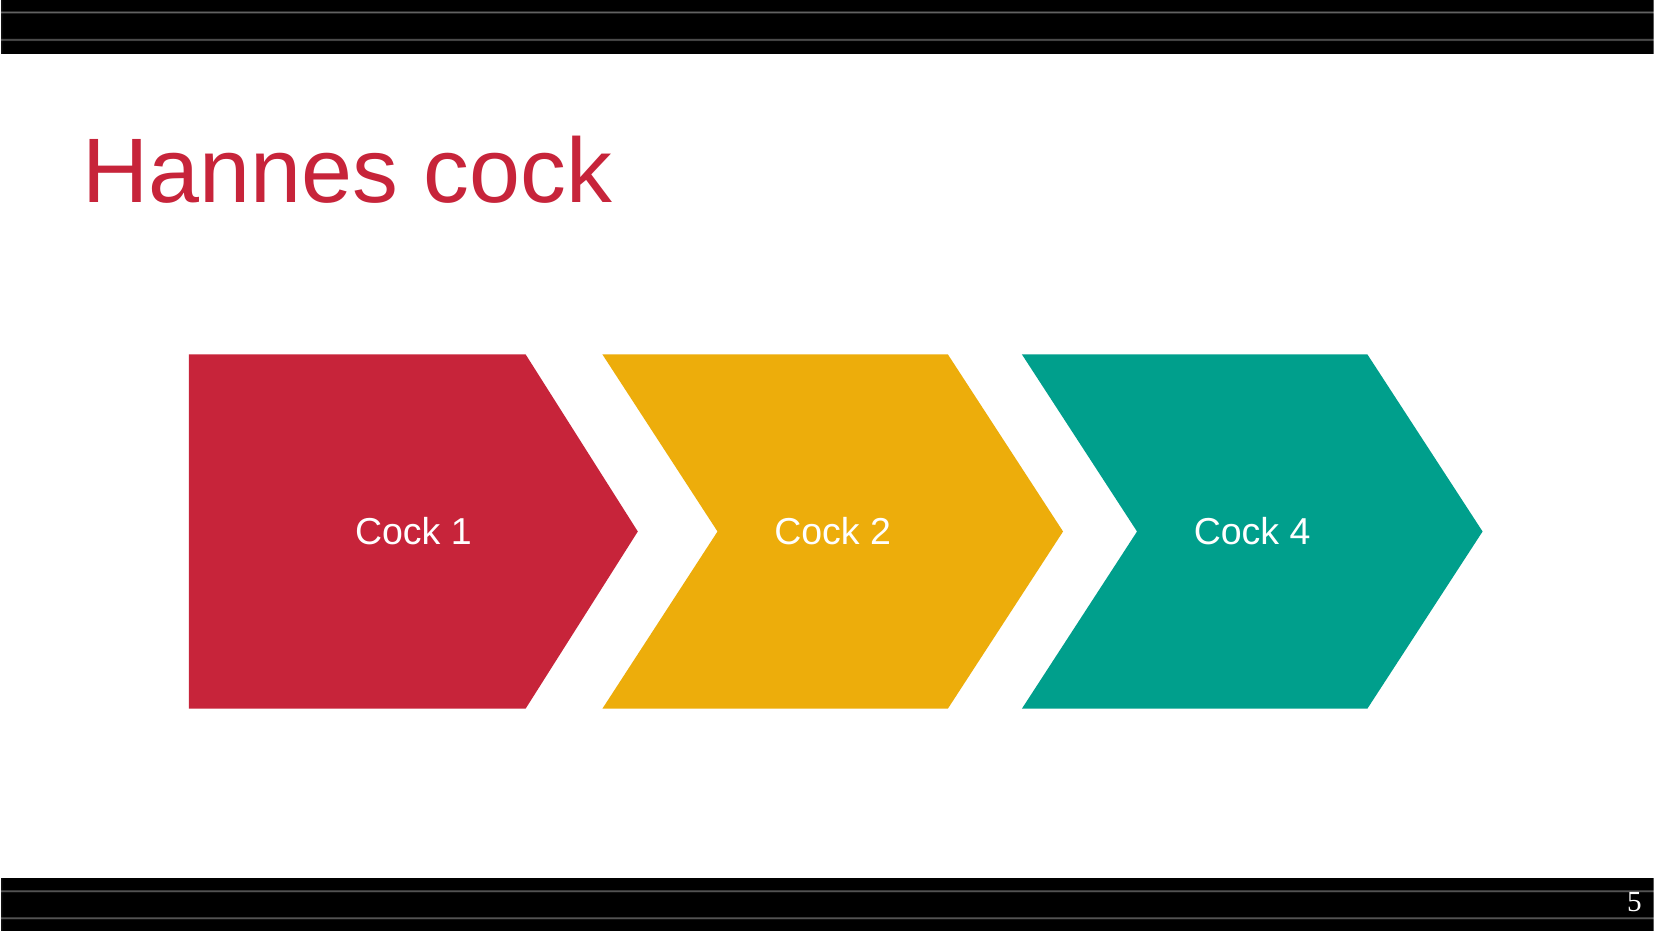

# Hannes cock
Cock 1
Cock 2
Cock 4